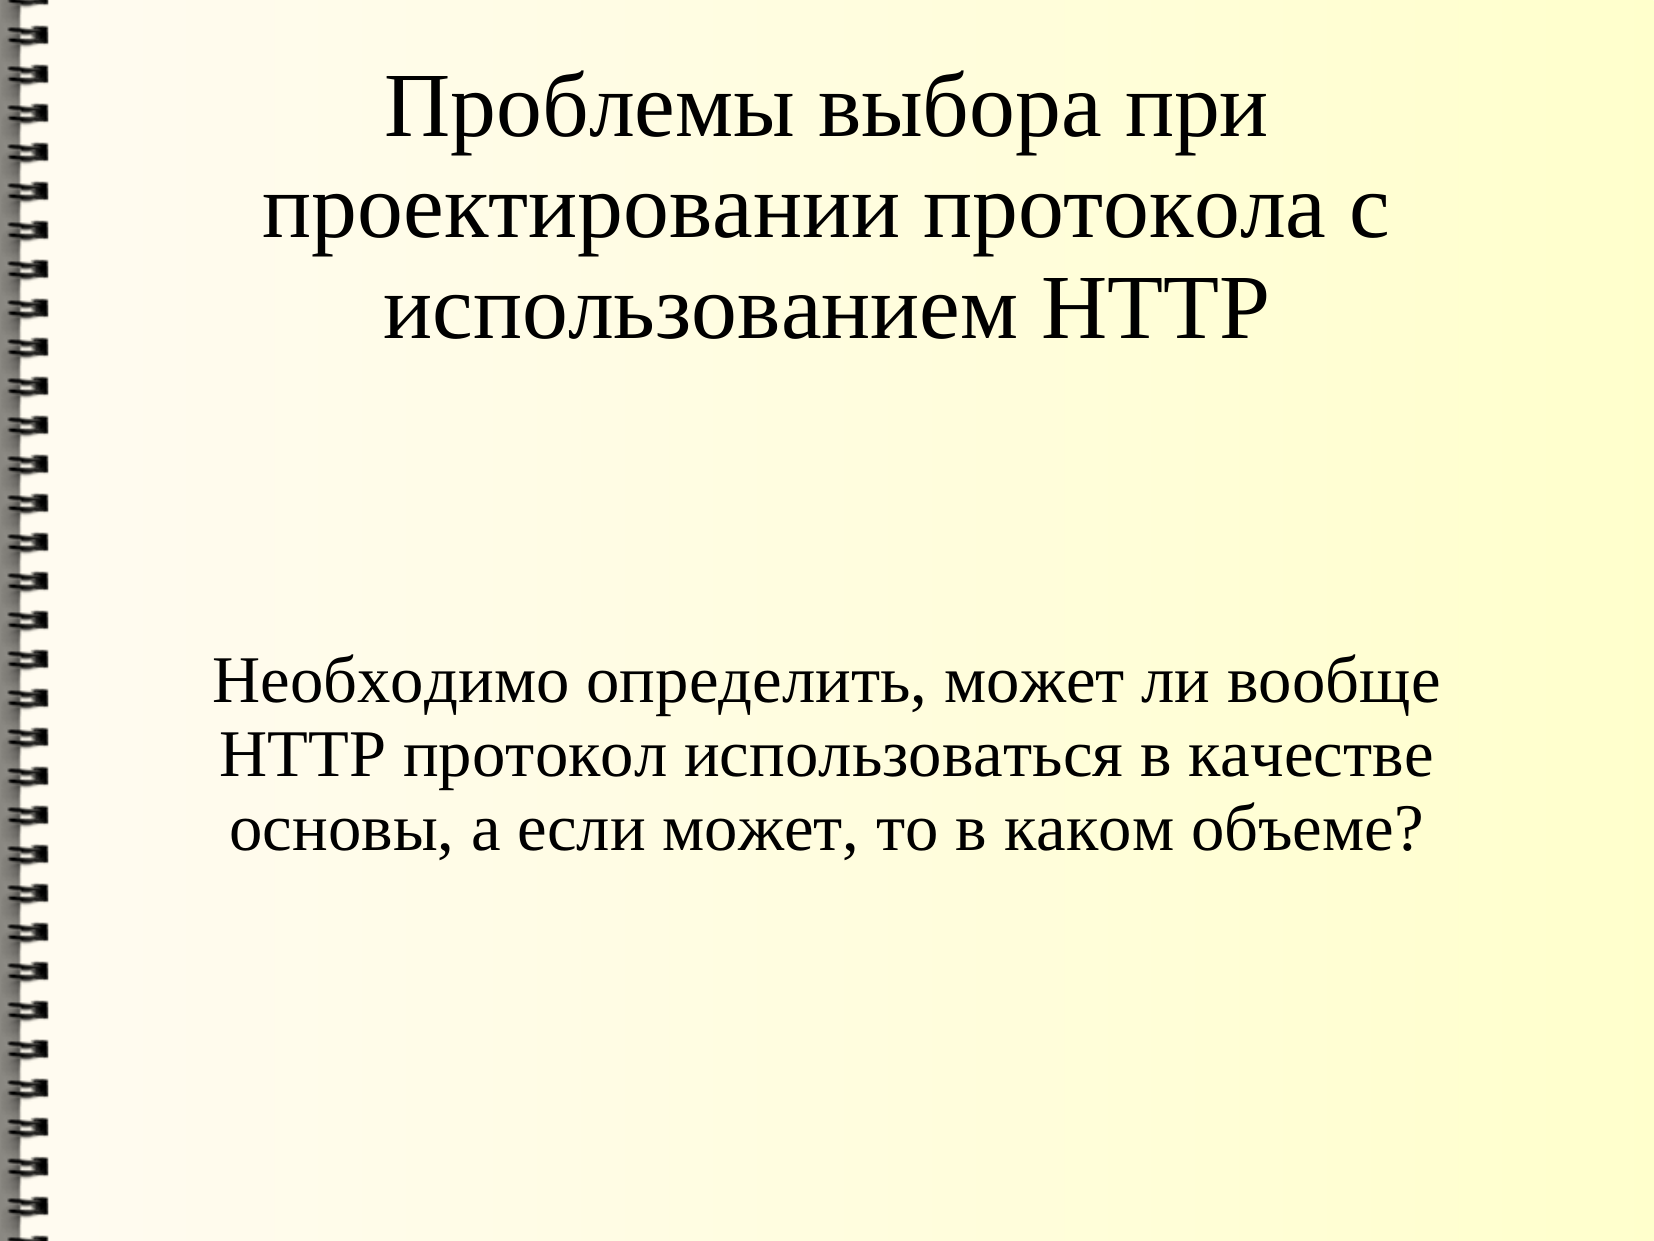

# Проблемы выбора при проектировании протокола с использованием HTTP
Необходимо определить, может ли вообще HTTP протокол использоваться в качестве основы, а если может, то в каком объеме?